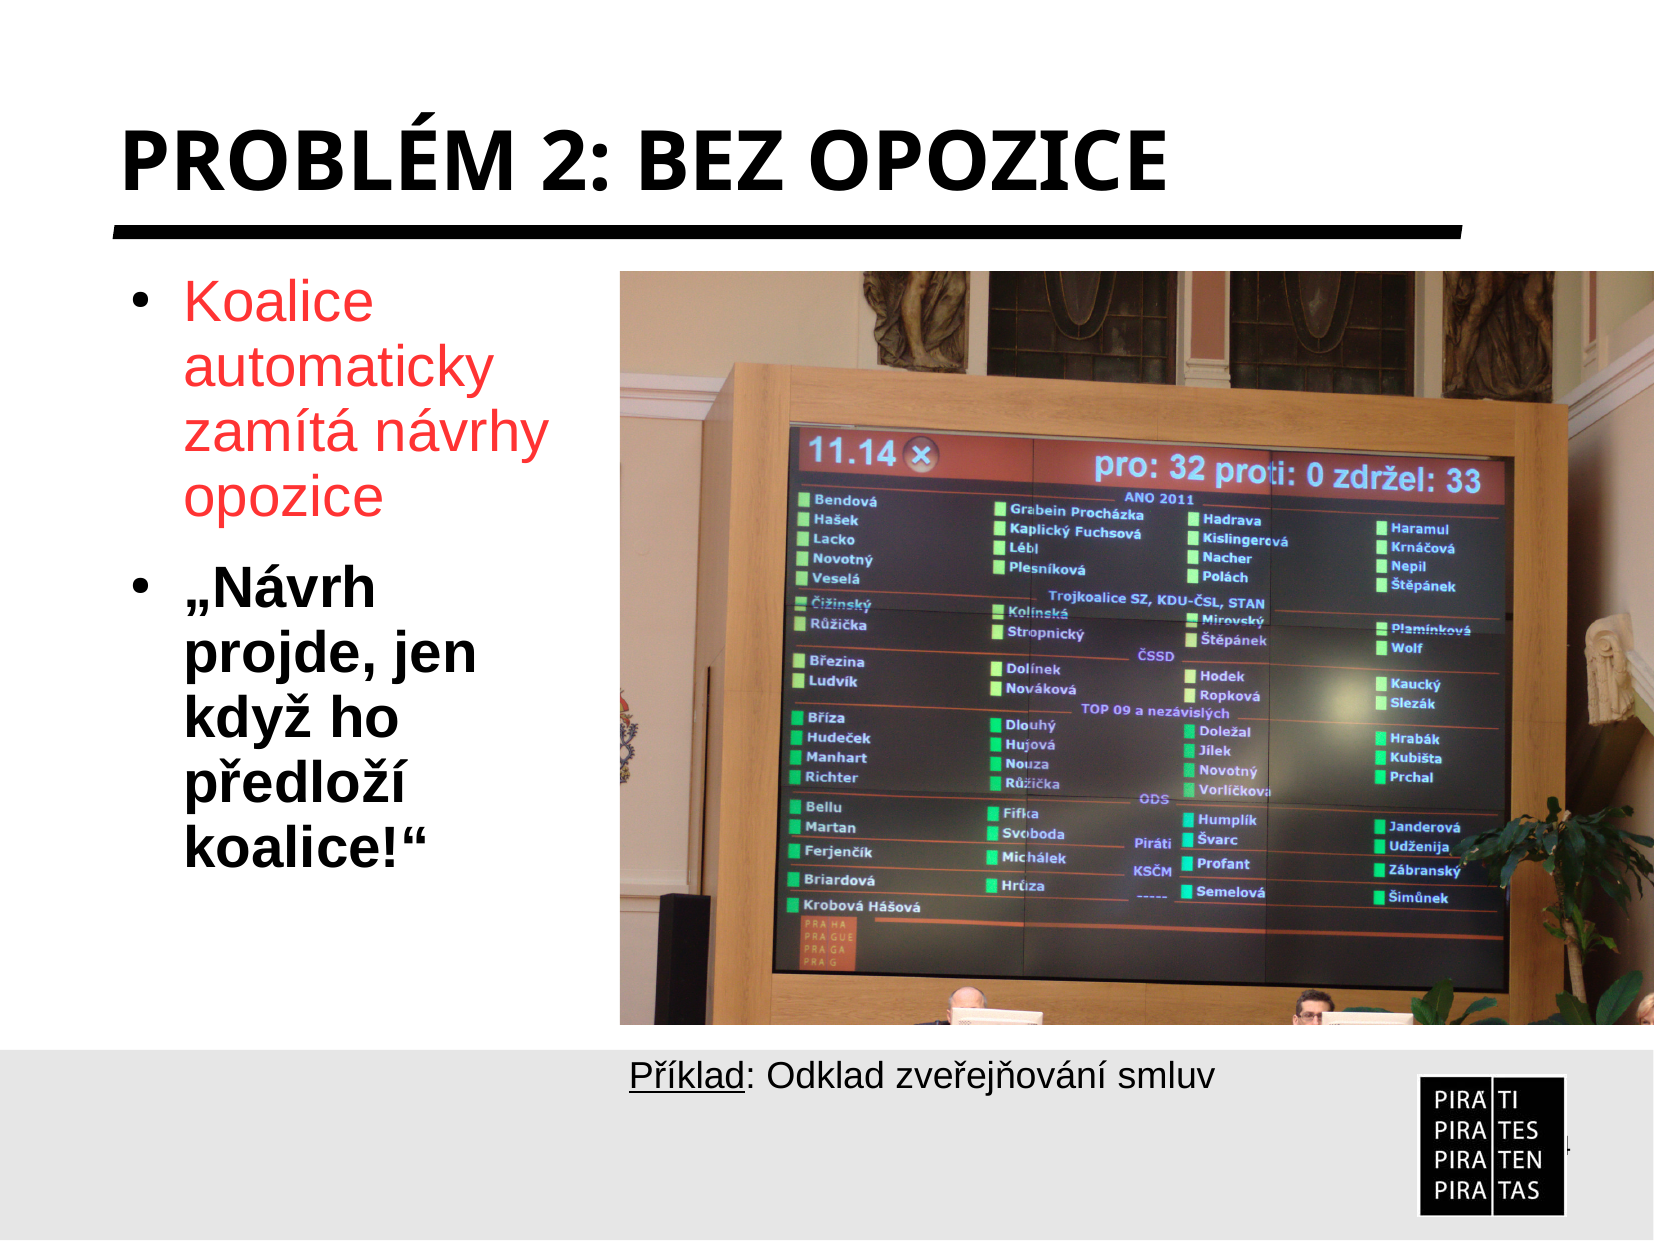

# PROBLÉM 2: BEZ OPOZICE
Koalice automaticky zamítá návrhy opozice
„Návrh projde, jen když ho předloží koalice!“
Příklad: Odklad zveřejňování smluv